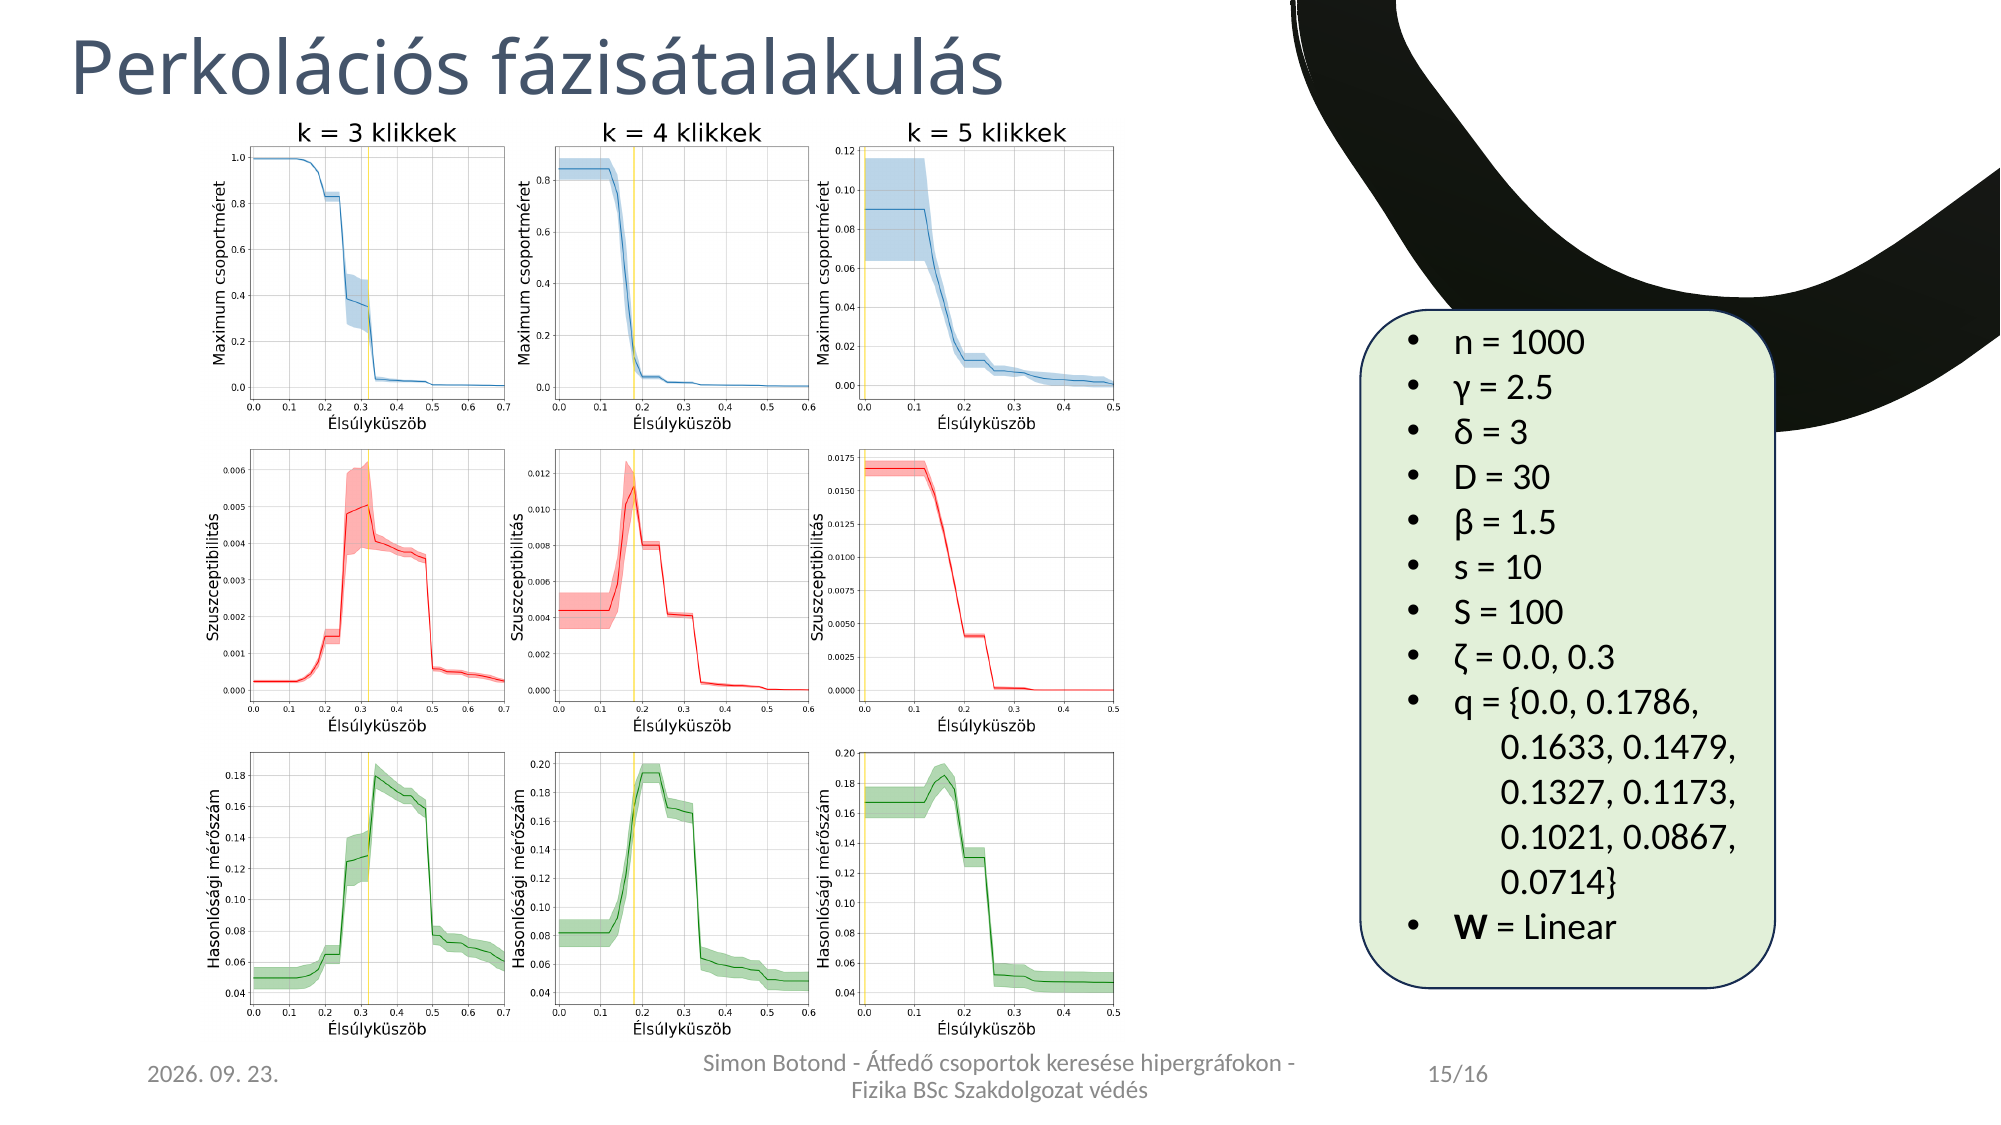

# Perkolációs fázisátalakulás
n = 1000
γ = 2.5
δ = 3
D = 30
β = 1.5
s = 10
S = 100
ζ = 0.0, 0.3
q = {0.0, 0.1786, 0.1633, 0.1479, 0.1327, 0.1173, 0.1021, 0.0867, 0.0714}
W = Linear
Simon Botond - Átfedő csoportok keresése hipergráfokon - Fizika BSc Szakdolgozat védés